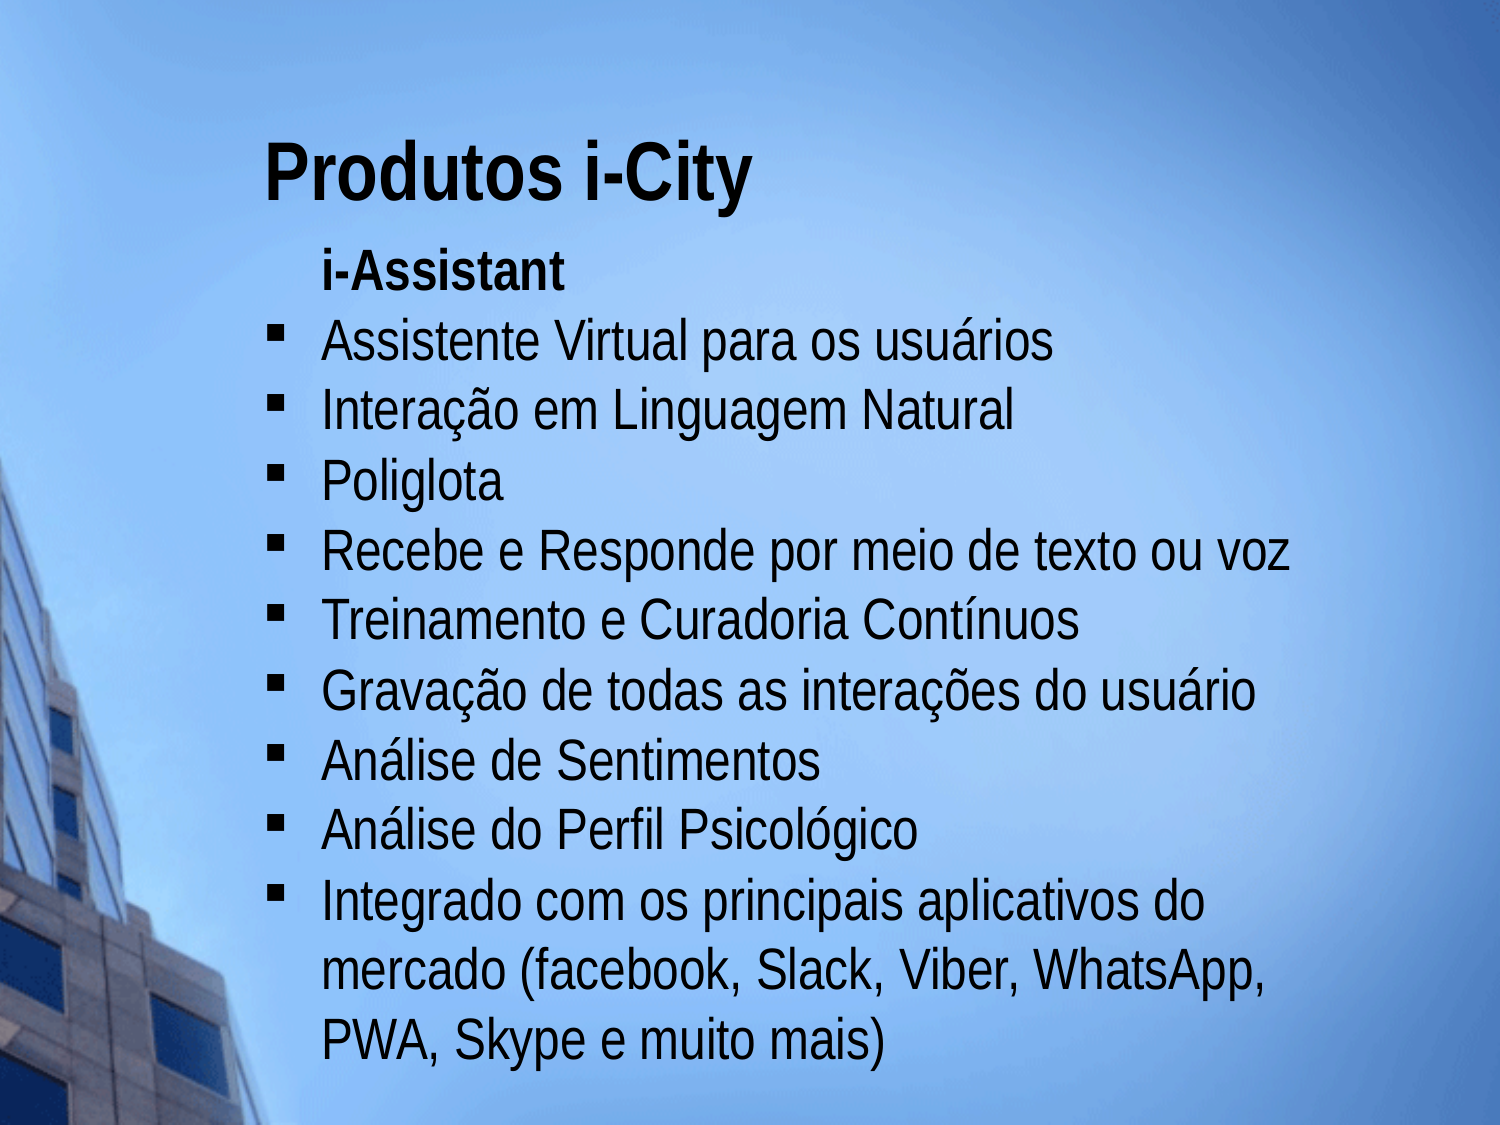

Produtos i-City
i-Assistant
Assistente Virtual para os usuários
Interação em Linguagem Natural
Poliglota
Recebe e Responde por meio de texto ou voz
Treinamento e Curadoria Contínuos
Gravação de todas as interações do usuário
Análise de Sentimentos
Análise do Perfil Psicológico
Integrado com os principais aplicativos do mercado (facebook, Slack, Viber, WhatsApp, PWA, Skype e muito mais)